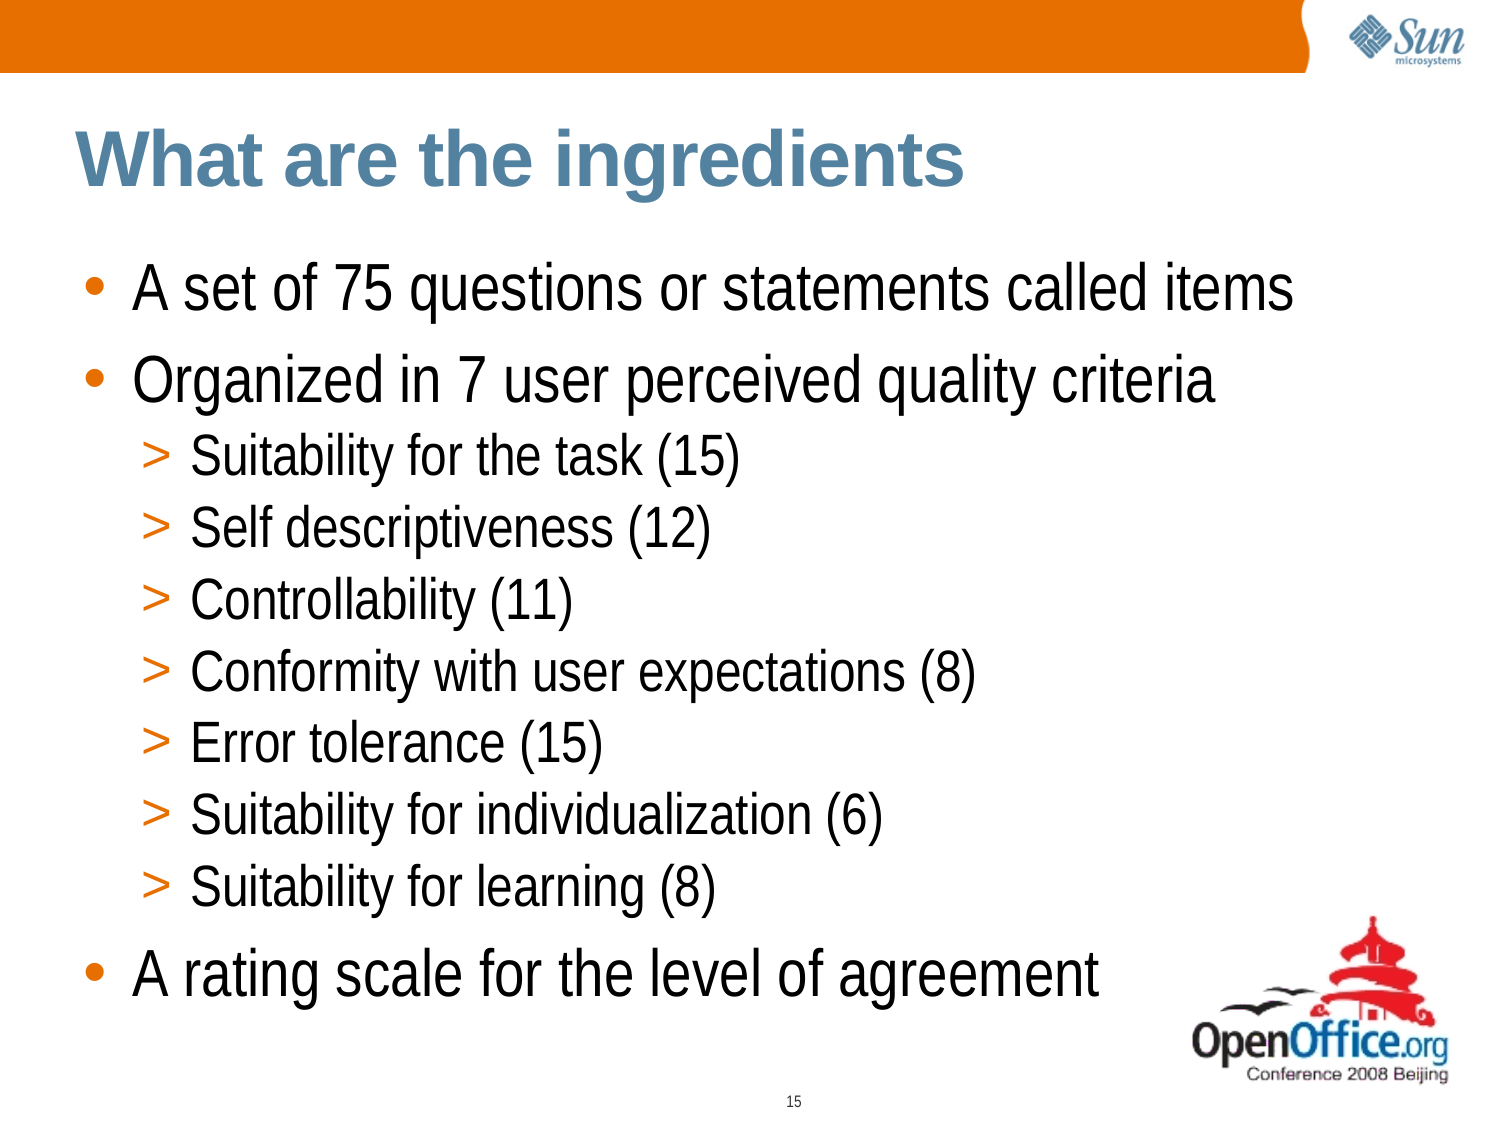

# What are the ingredients
A set of 75 questions or statements called items
Organized in 7 user perceived quality criteria
Suitability for the task (15)
Self descriptiveness (12)
Controllability (11)
Conformity with user expectations (8)
Error tolerance (15)
Suitability for individualization (6)
Suitability for learning (8)
A rating scale for the level of agreement